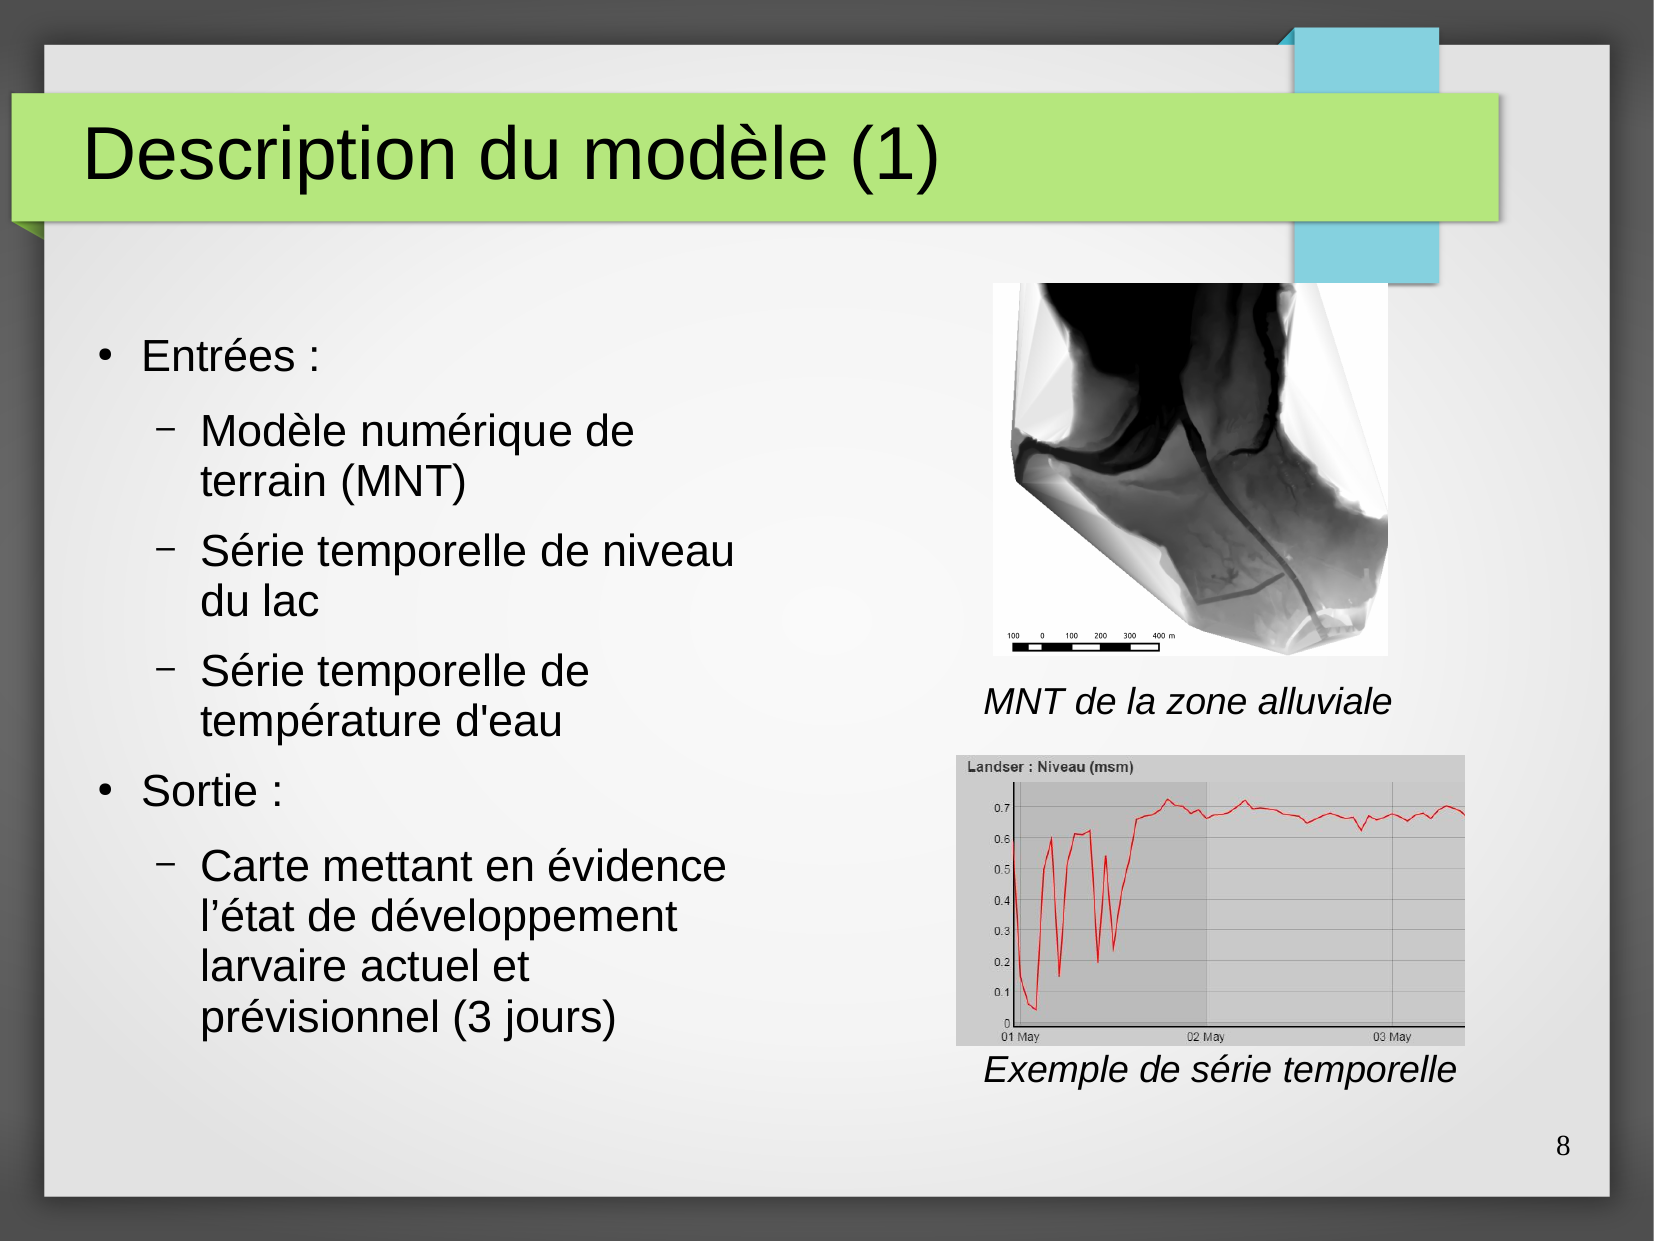

# Description du modèle (1)
Entrées :
Modèle numérique de terrain (MNT)
Série temporelle de niveau du lac
Série temporelle de température d'eau
Sortie :
Carte mettant en évidence l’état de développement larvaire actuel et prévisionnel (3 jours)
MNT de la zone alluviale
Exemple de série temporelle
8